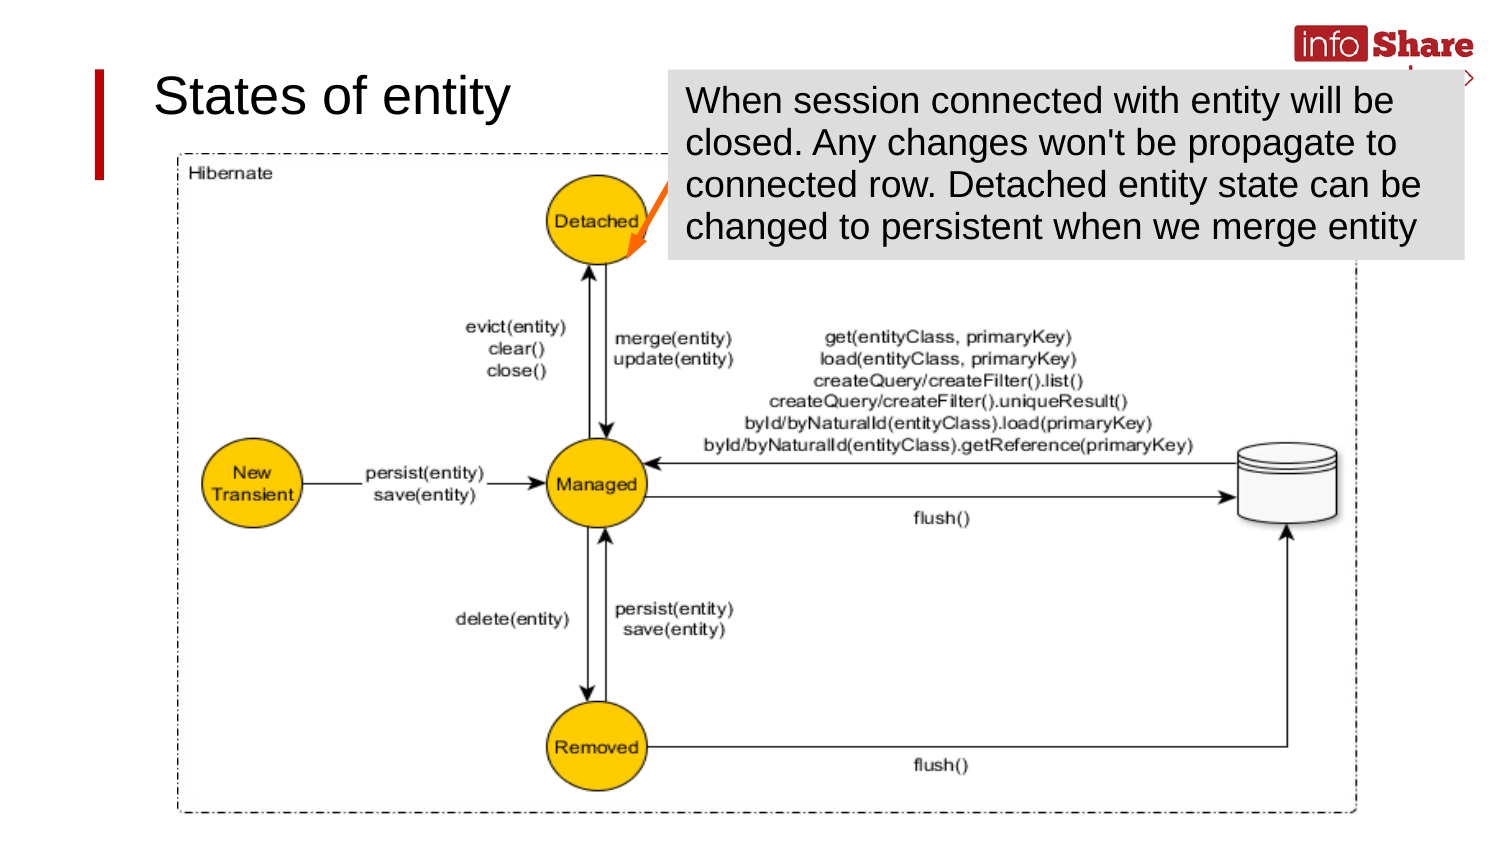

# States of entity
When session connected with entity will be closed. Any changes won't be propagate to connected row. Detached entity state can be changed to persistent when we merge entity